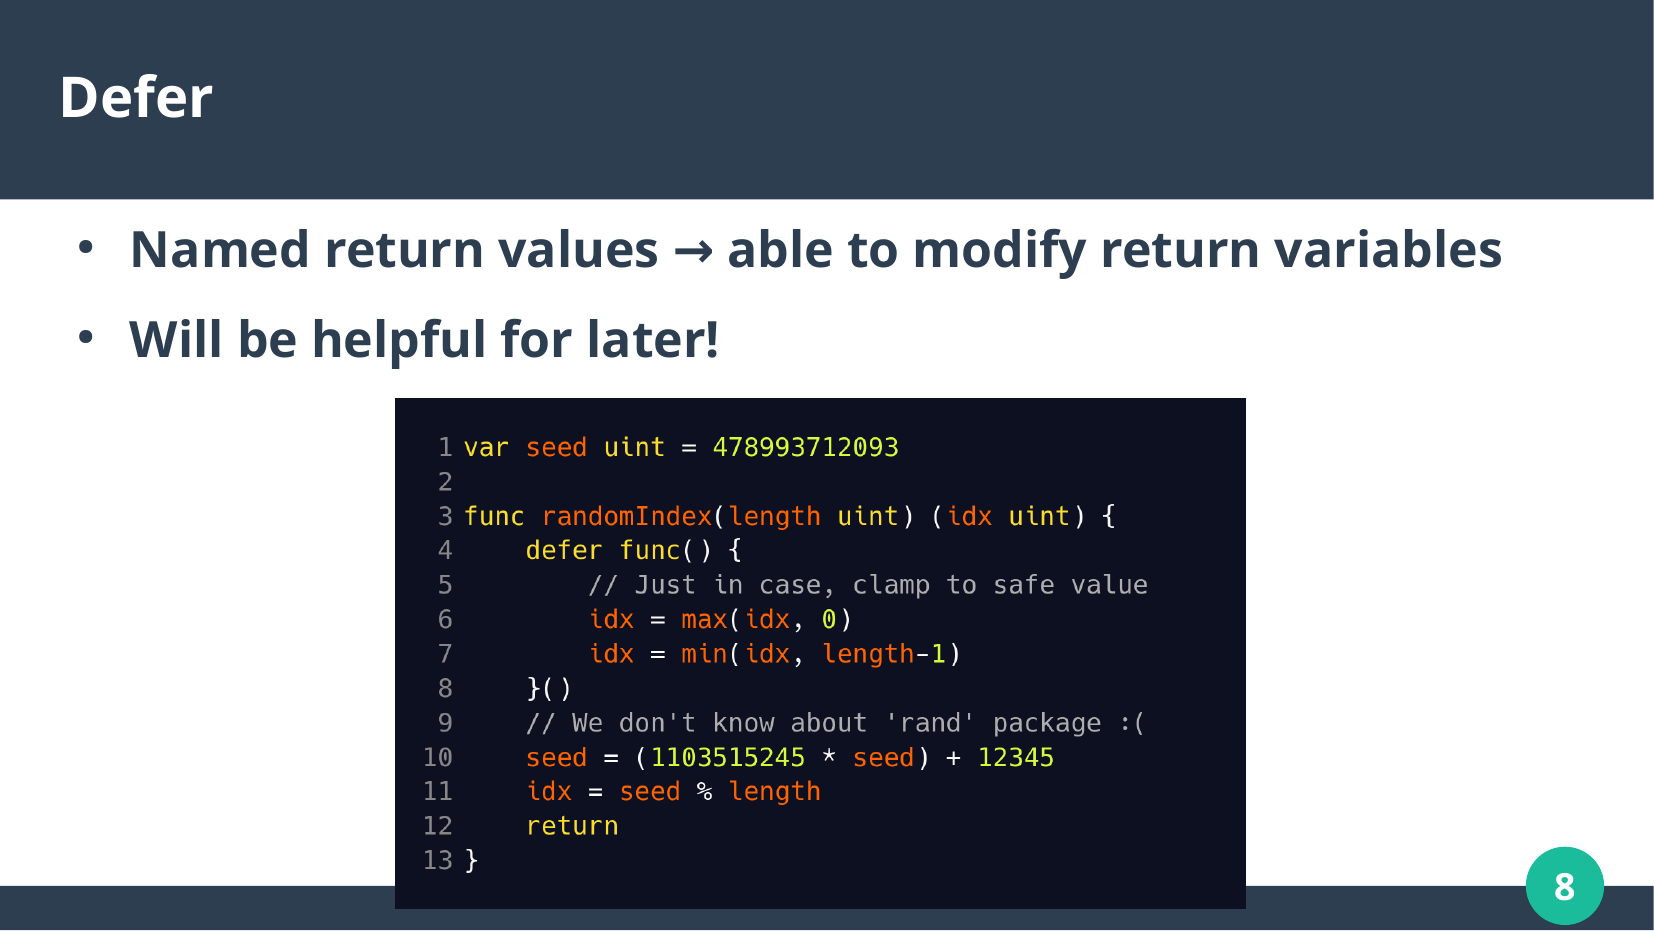

# Defer
Named return values → able to modify return variables
Will be helpful for later!